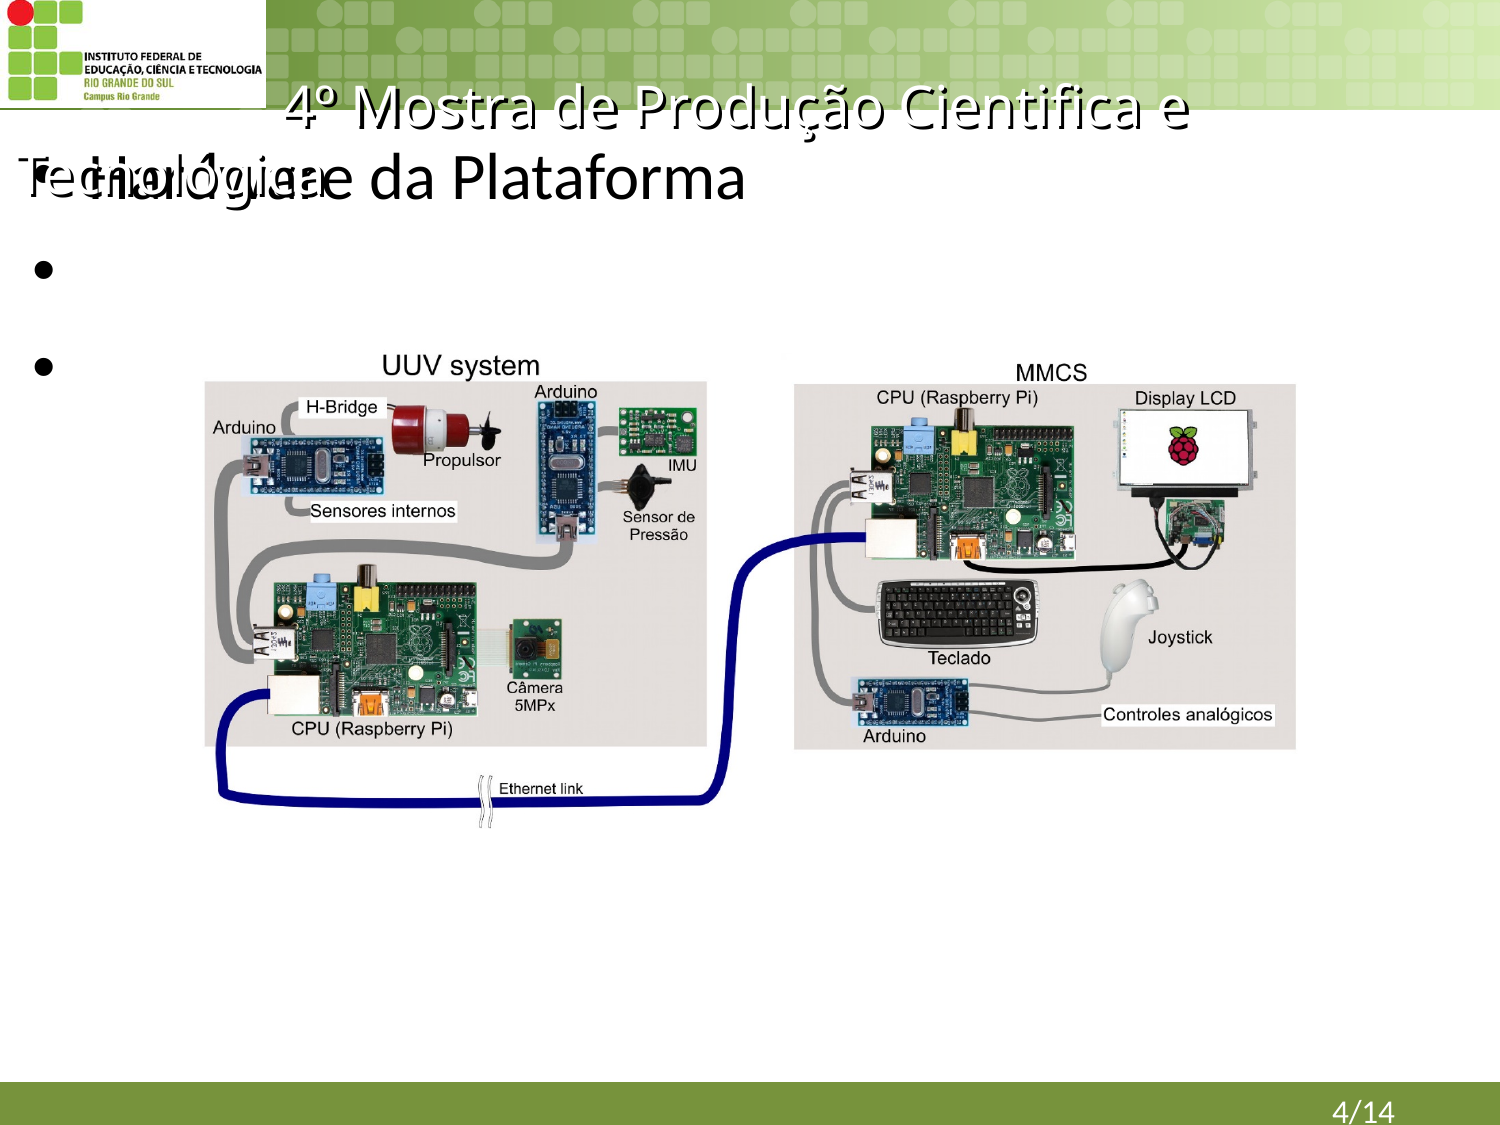

4º Mostra de Produção Cientifica e Tecnológica
# Hardware da Plataforma
Streaming de vídeo usando redes TCP/IP em Robótica Móvel